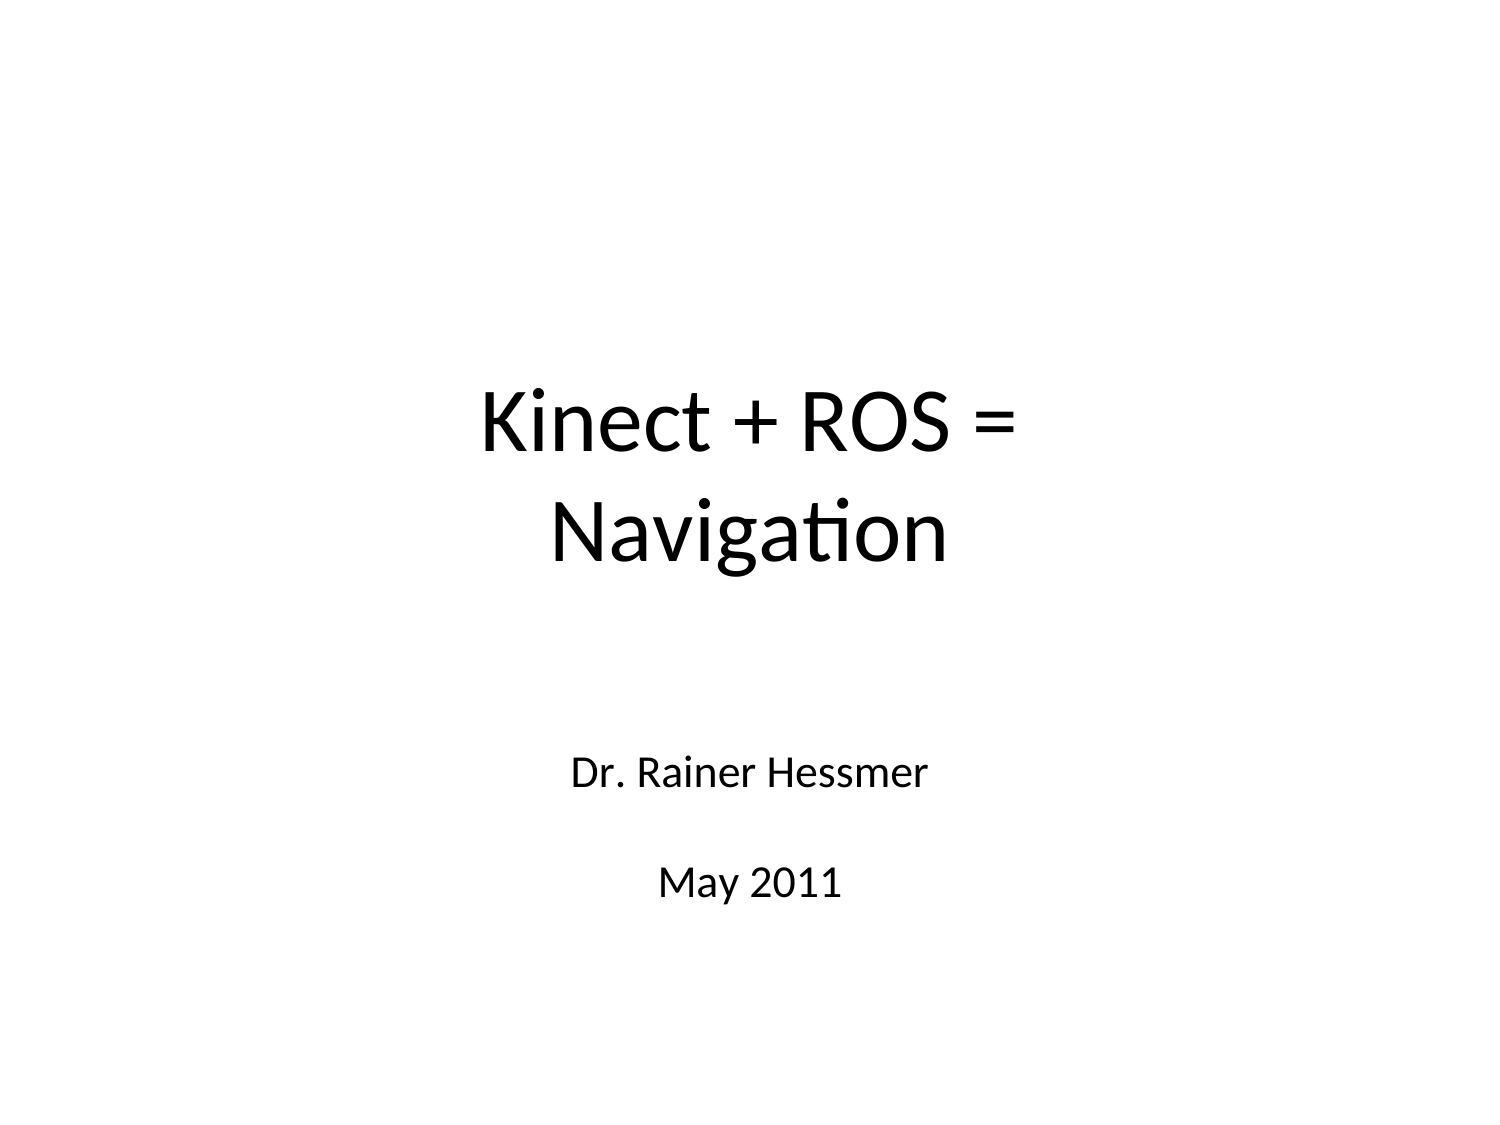

# Kinect + ROS = Navigation
Dr. Rainer Hessmer
May 2011